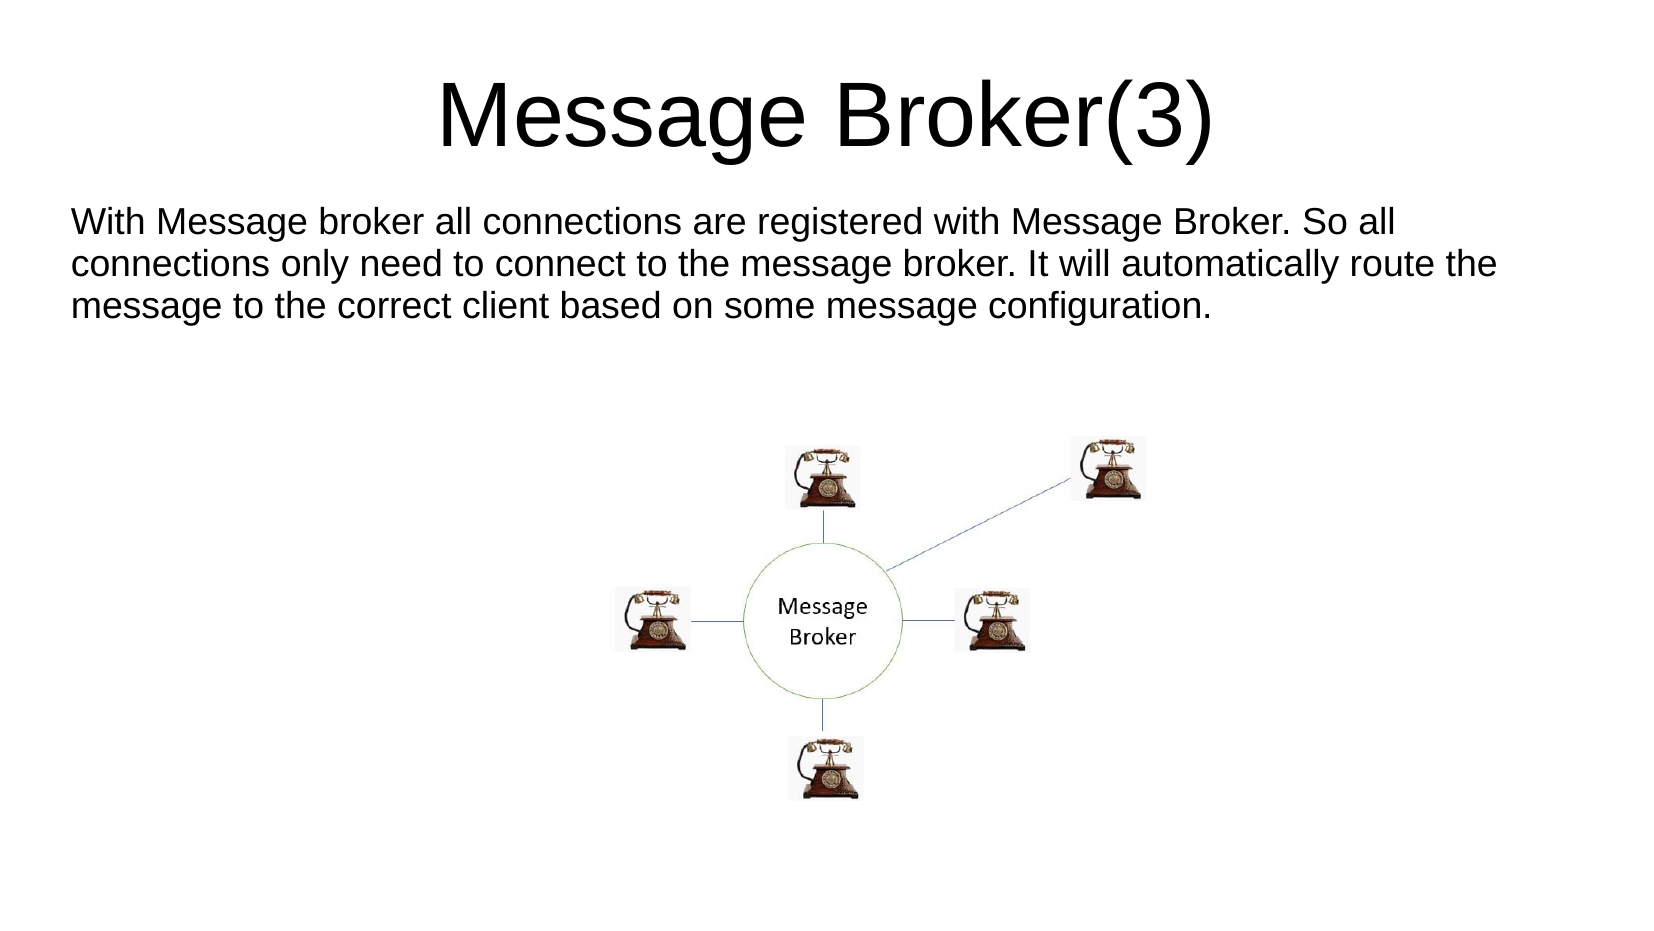

# Message Broker(3)
With Message broker all connections are registered with Message Broker. So all connections only need to connect to the message broker. It will automatically route the message to the correct client based on some message configuration.